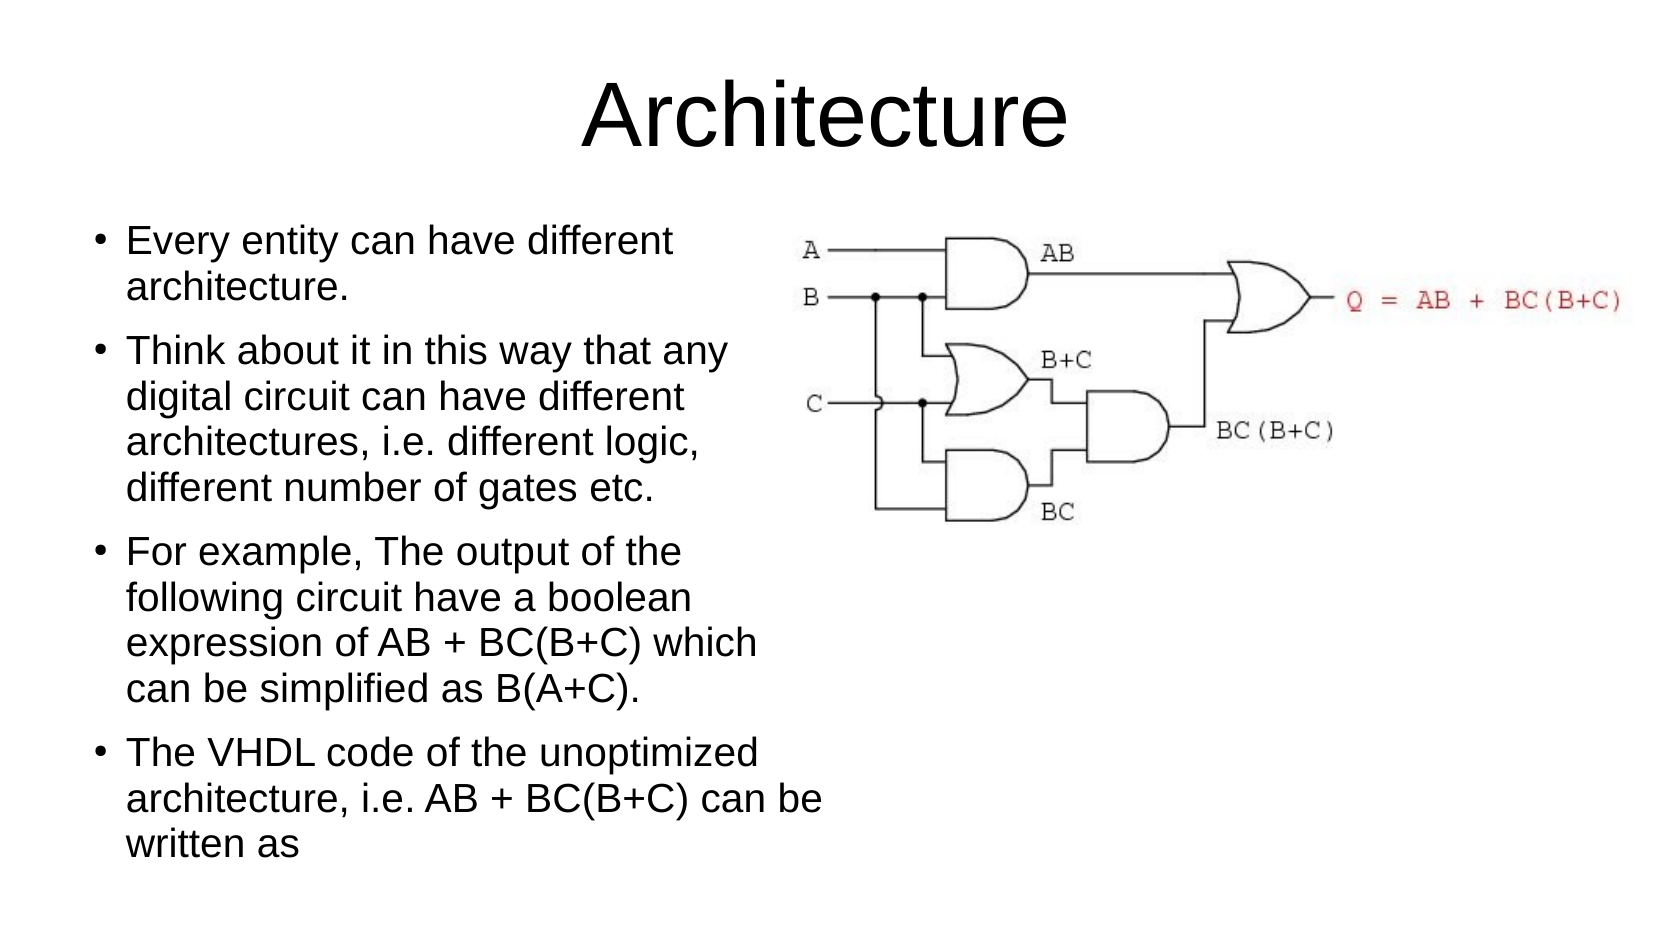

# Architecture
Every entity can have different architecture.
Think about it in this way that any digital circuit can have different architectures, i.e. different logic, different number of gates etc.
For example, The output of the following circuit have a boolean expression of AB + BC(B+C) which can be simplified as B(A+C).
The VHDL code of the unoptimized architecture, i.e. AB + BC(B+C) can be written as